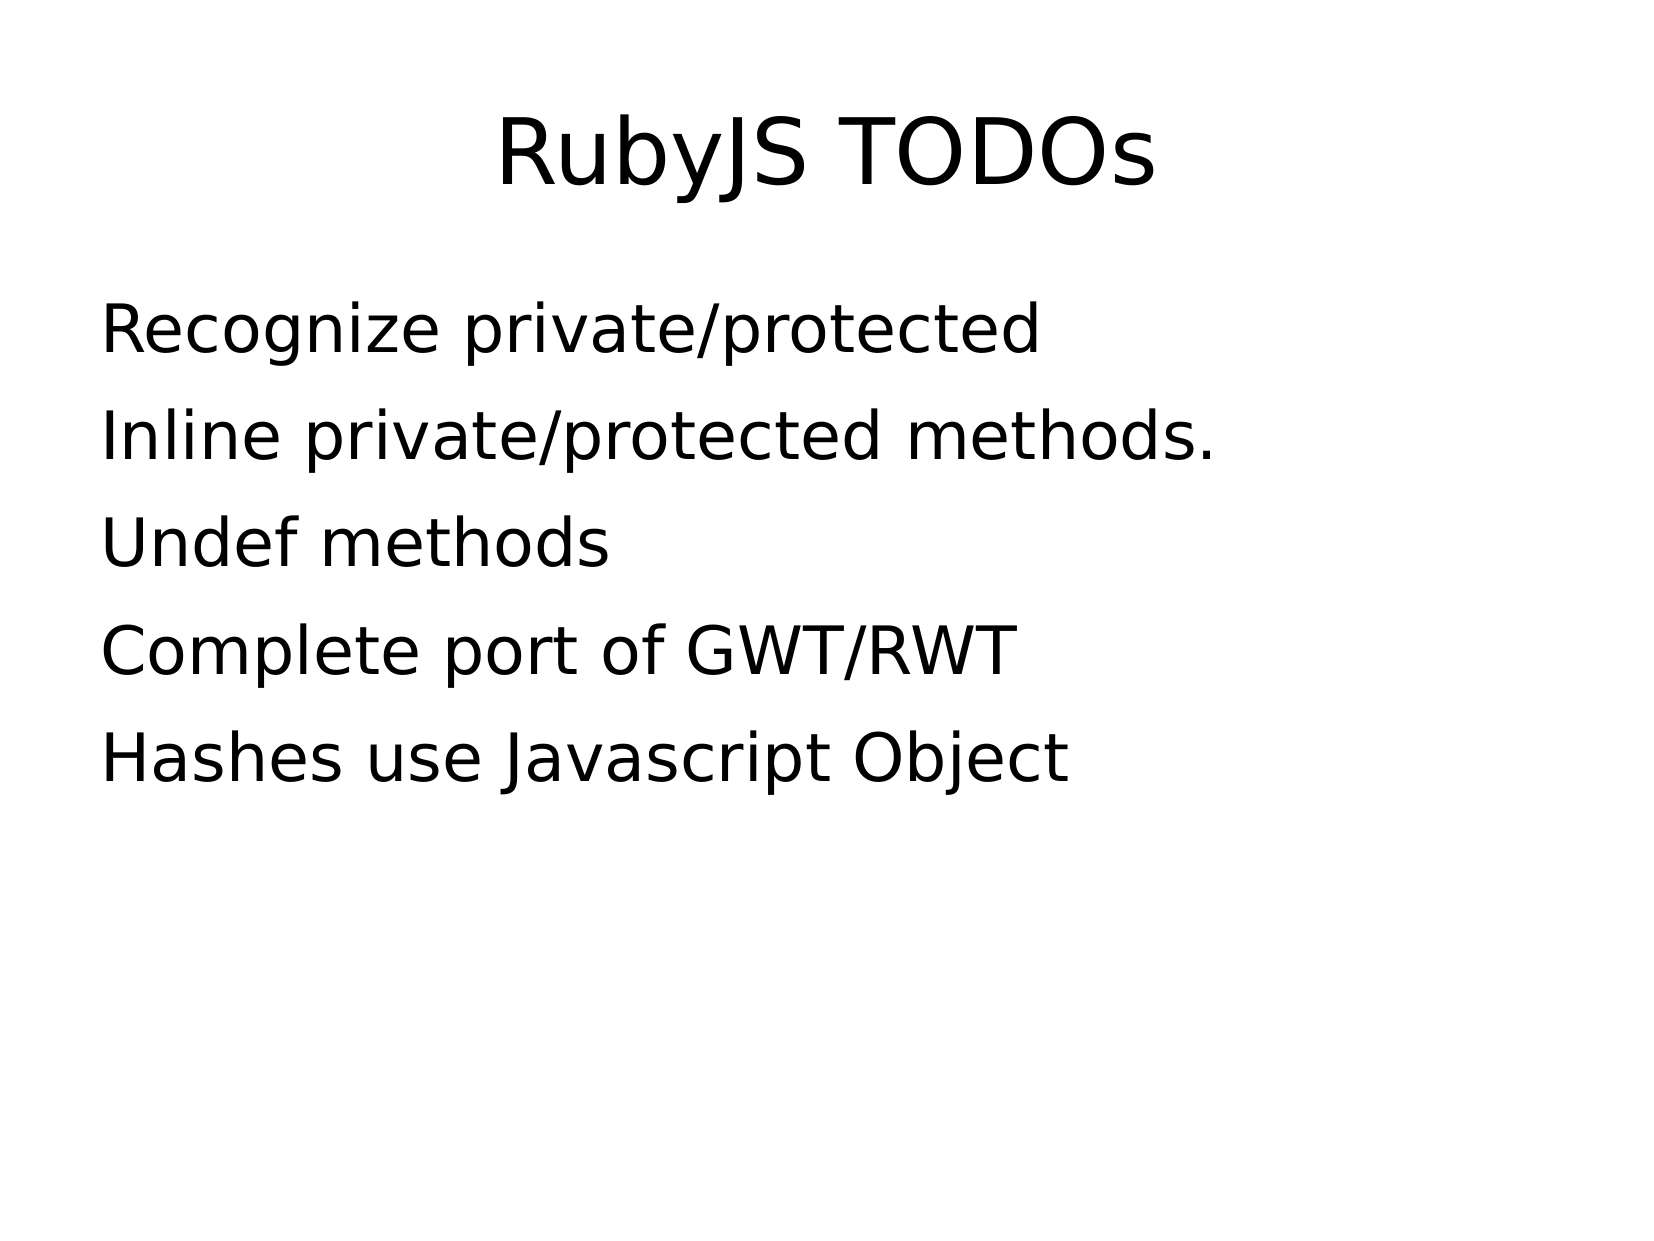

# RubyJS TODOs
Recognize private/protected
Inline private/protected methods.
Undef methods
Complete port of GWT/RWT
Hashes use Javascript Object